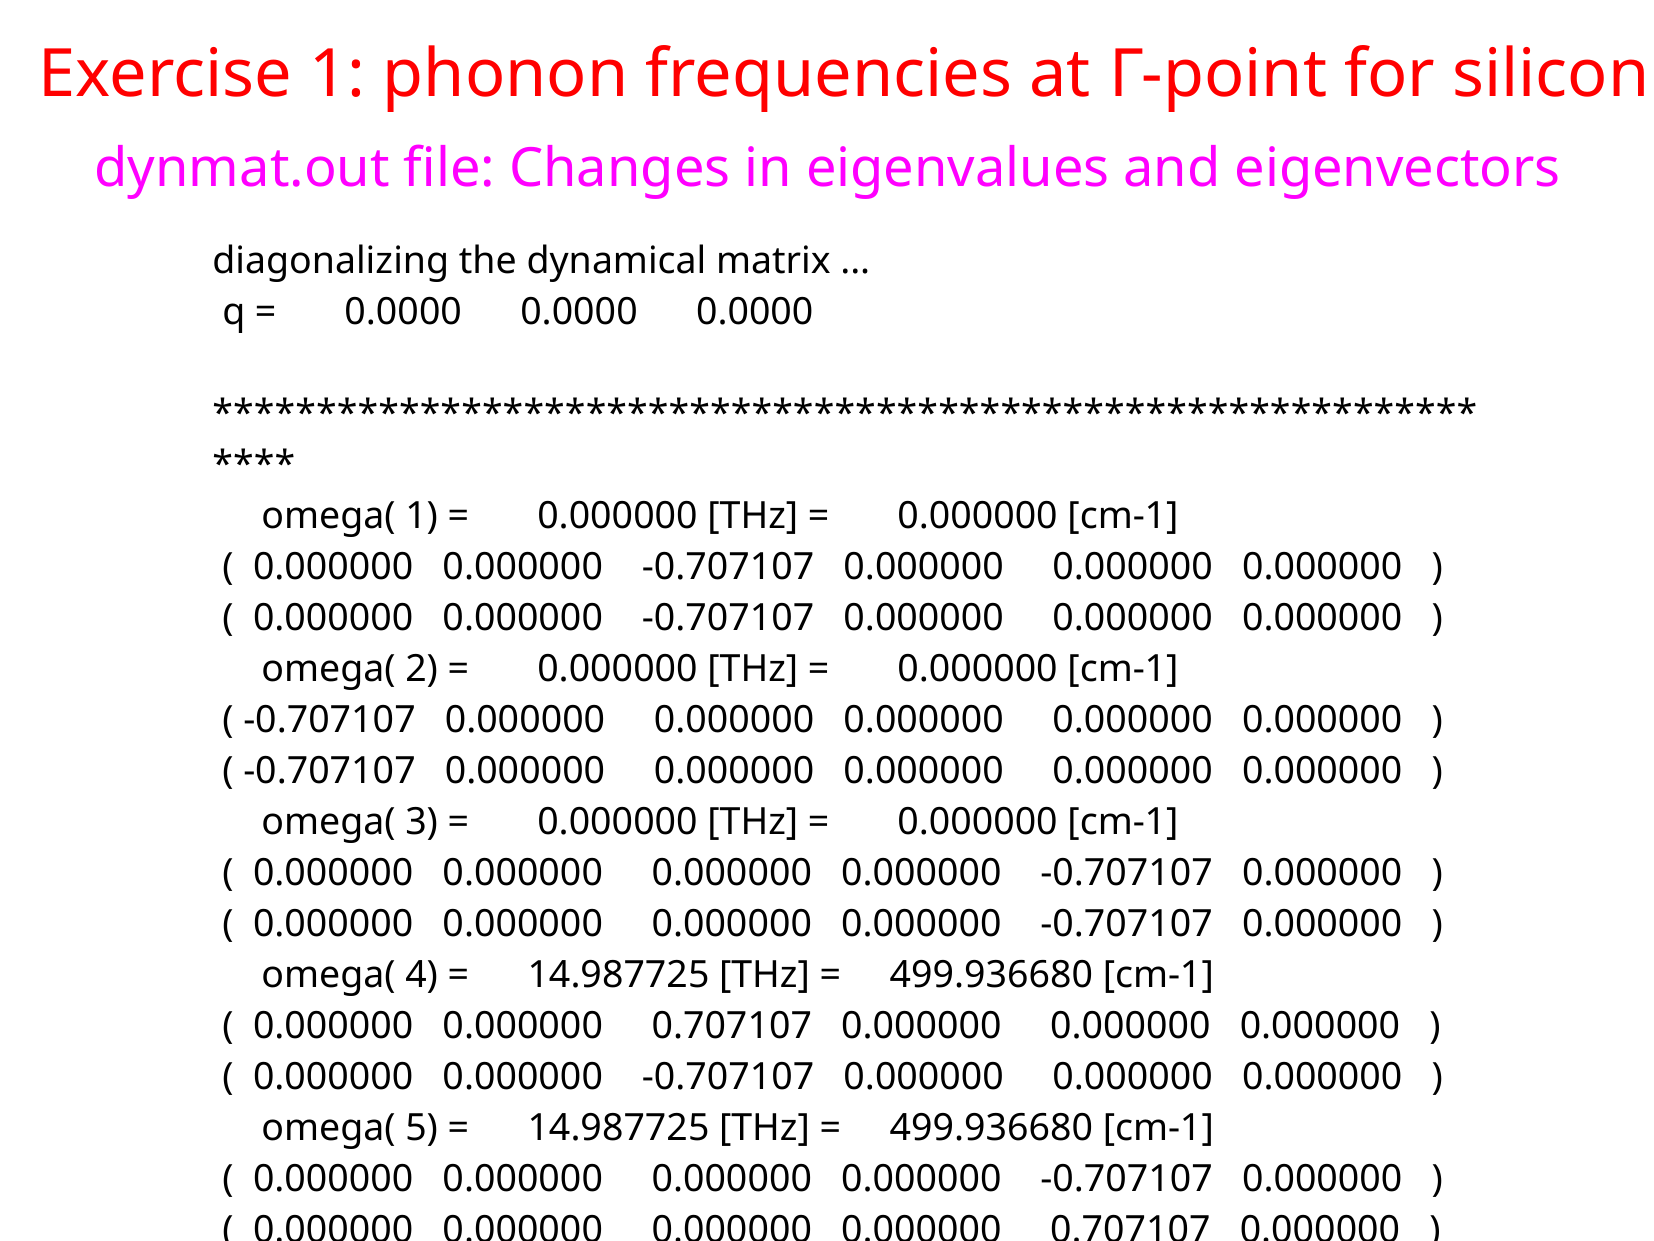

# Exercise 1: phonon frequencies at Γ-point for silicon
dynmat.out file: Changes in eigenvalues and eigenvectors
diagonalizing the dynamical matrix ...
 q = 0.0000 0.0000 0.0000
 *****************************************************************
 omega( 1) = 0.000000 [THz] = 0.000000 [cm-1]
 ( 0.000000 0.000000 -0.707107 0.000000 0.000000 0.000000 )
 ( 0.000000 0.000000 -0.707107 0.000000 0.000000 0.000000 )
 omega( 2) = 0.000000 [THz] = 0.000000 [cm-1]
 ( -0.707107 0.000000 0.000000 0.000000 0.000000 0.000000 )
 ( -0.707107 0.000000 0.000000 0.000000 0.000000 0.000000 )
 omega( 3) = 0.000000 [THz] = 0.000000 [cm-1]
 ( 0.000000 0.000000 0.000000 0.000000 -0.707107 0.000000 )
 ( 0.000000 0.000000 0.000000 0.000000 -0.707107 0.000000 )
 omega( 4) = 14.987725 [THz] = 499.936680 [cm-1]
 ( 0.000000 0.000000 0.707107 0.000000 0.000000 0.000000 )
 ( 0.000000 0.000000 -0.707107 0.000000 0.000000 0.000000 )
 omega( 5) = 14.987725 [THz] = 499.936680 [cm-1]
 ( 0.000000 0.000000 0.000000 0.000000 -0.707107 0.000000 )
 ( 0.000000 0.000000 0.000000 0.000000 0.707107 0.000000 )
 omega( 6) = 14.987725 [THz] = 499.936680 [cm-1]
 ( -0.707107 0.000000 0.000000 0.000000 0.000000 0.000000 )
 ( 0.707107 0.000000 0.000000 0.000000 0.000000 0.000000 )
 *****************************************************************